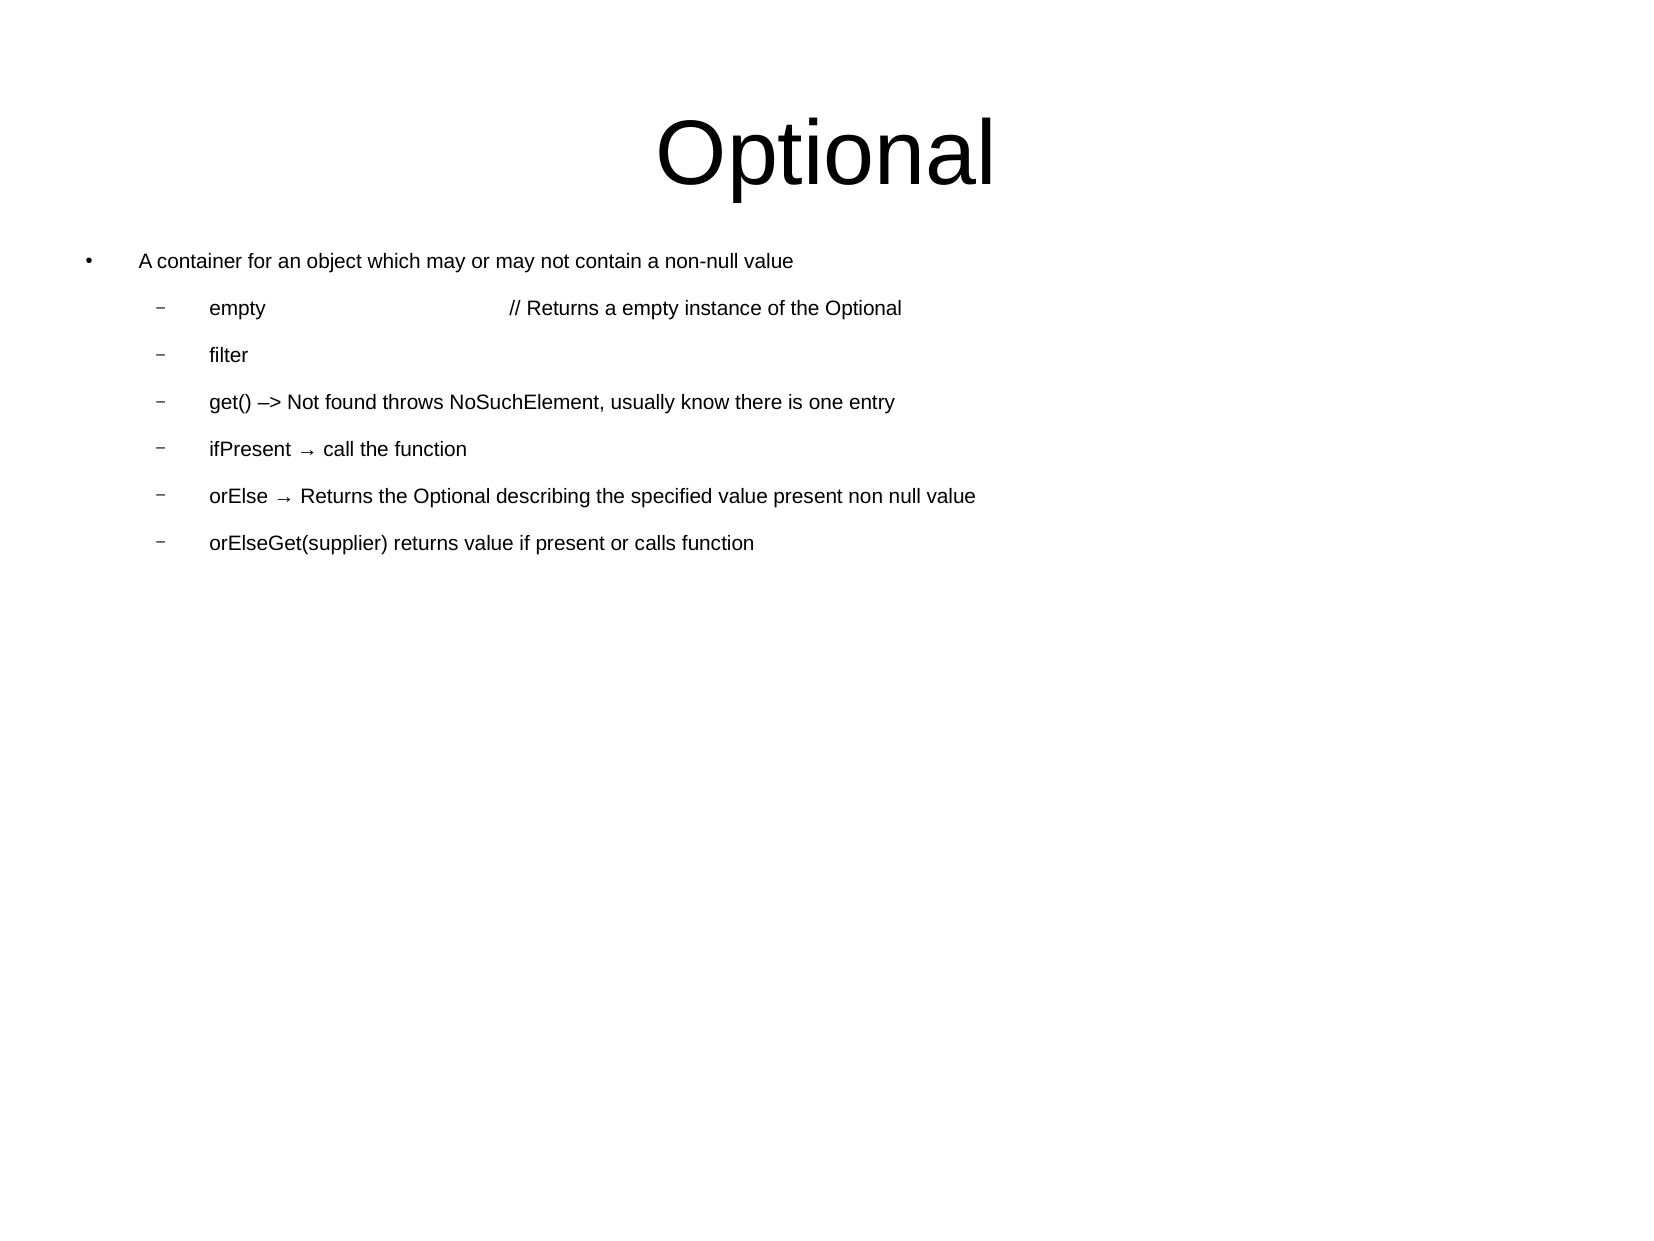

# Optional
A container for an object which may or may not contain a non-null value
empty				// Returns a empty instance of the Optional
filter
get() –> Not found throws NoSuchElement, usually know there is one entry
ifPresent → call the function
orElse → Returns the Optional describing the specified value present non null value
orElseGet(supplier) returns value if present or calls function